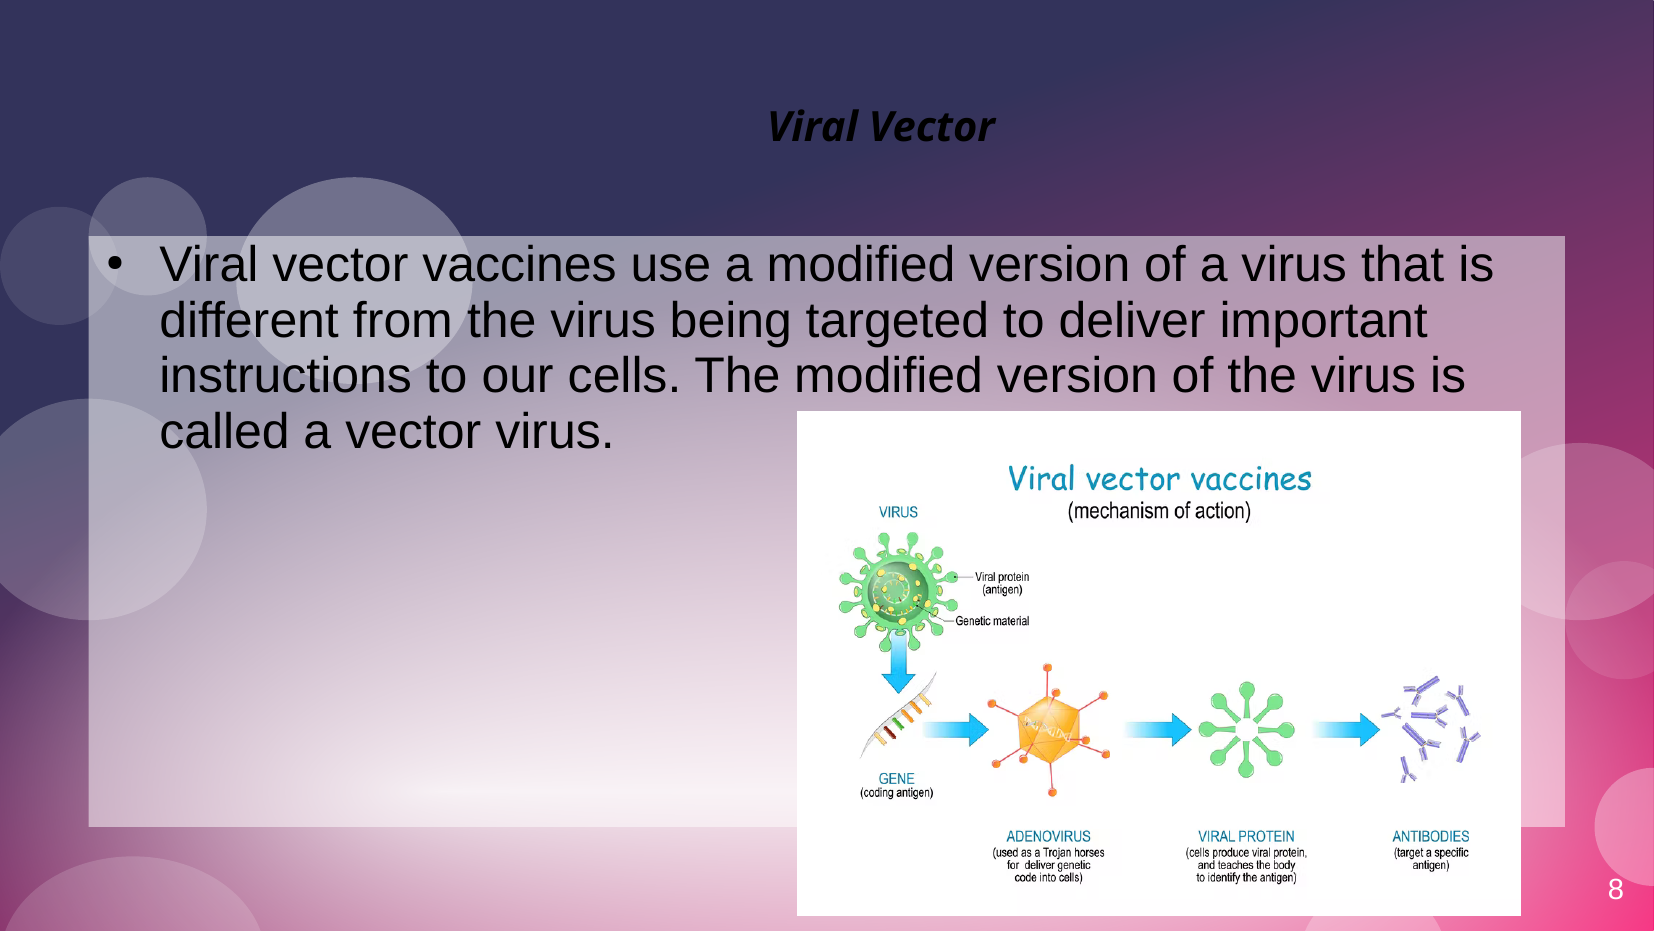

# Viral Vector
Viral vector vaccines use a modified version of a virus that is different from the virus being targeted to deliver important instructions to our cells. The modified version of the virus is called a vector virus.